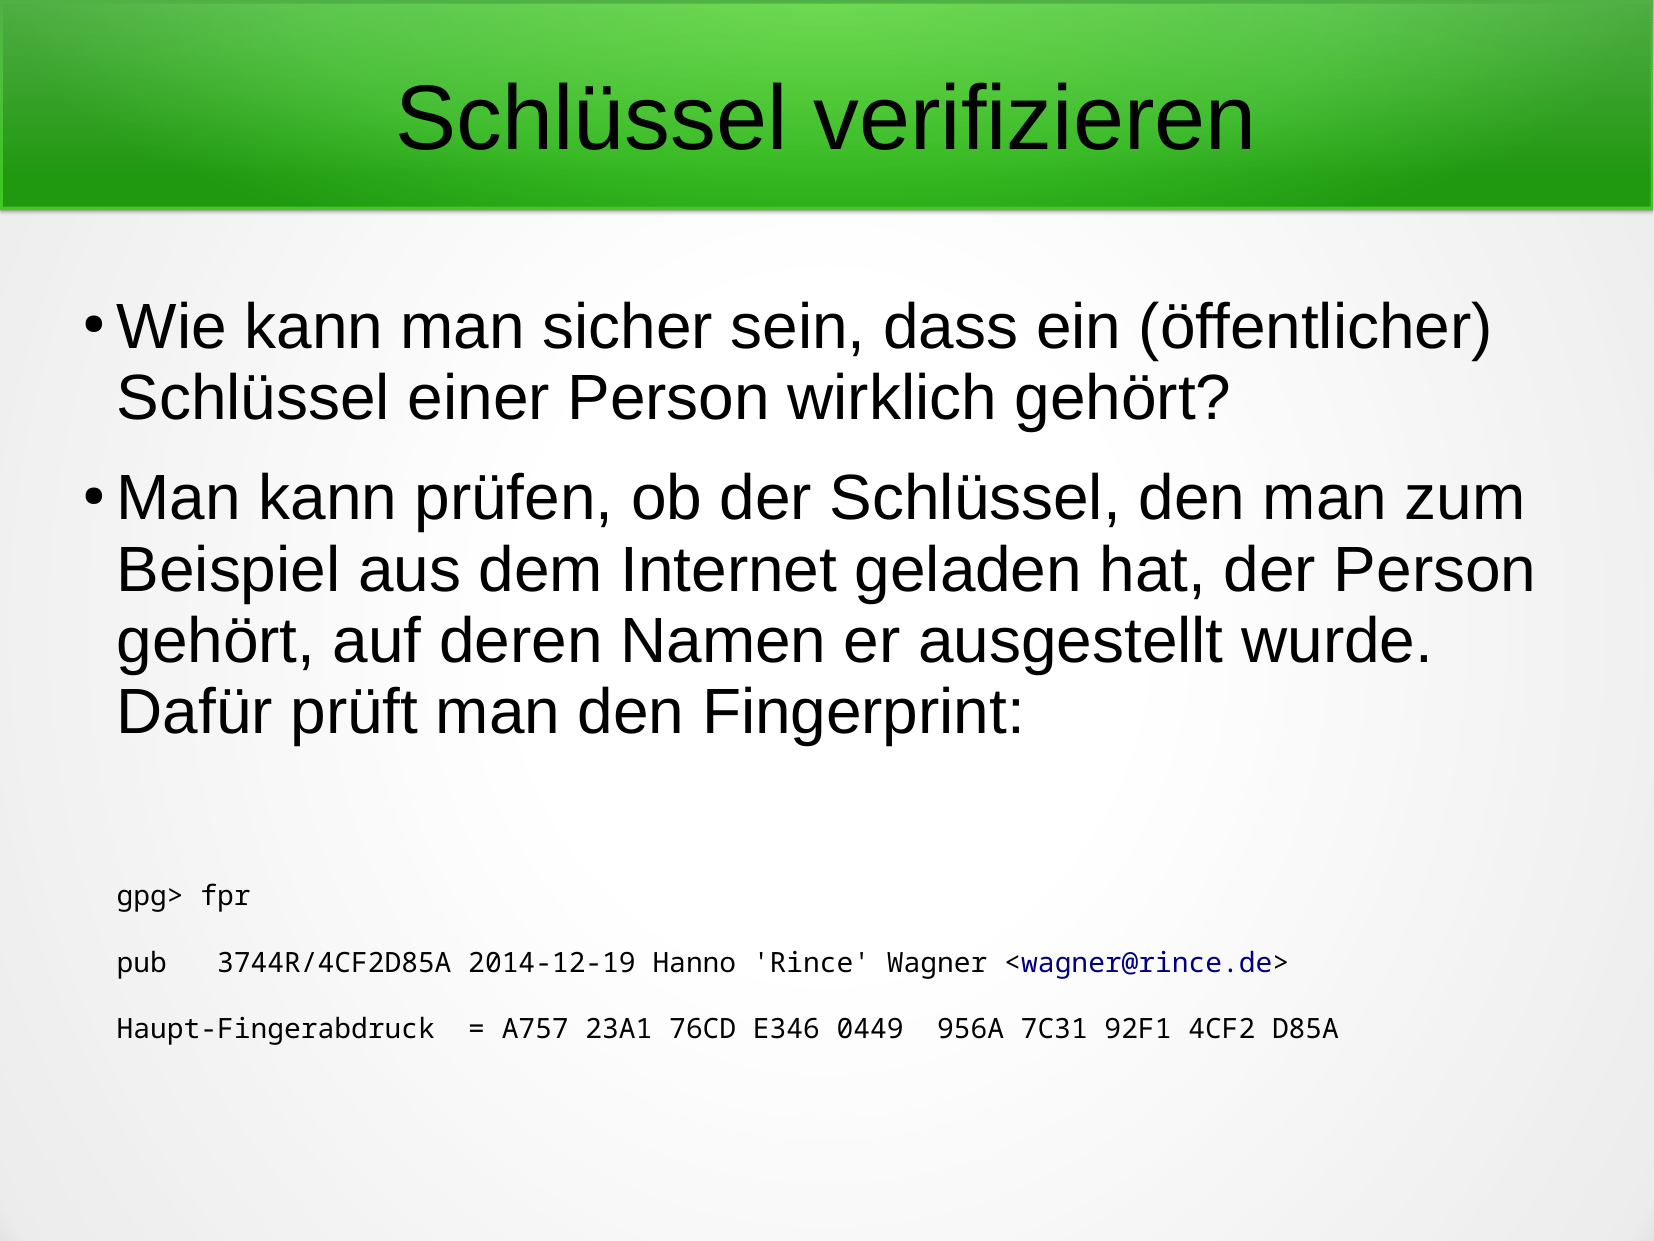

# Schlüssel verifizieren
Wie kann man sicher sein, dass ein (öffentlicher) Schlüssel einer Person wirklich gehört?
Man kann prüfen, ob der Schlüssel, den man zum Beispiel aus dem Internet geladen hat, der Person gehört, auf deren Namen er ausgestellt wurde. Dafür prüft man den Fingerprint:
gpg> fpr
pub 3744R/4CF2D85A 2014-12-19 Hanno 'Rince' Wagner <wagner@rince.de>
Haupt-Fingerabdruck = A757 23A1 76CD E346 0449 956A 7C31 92F1 4CF2 D85A